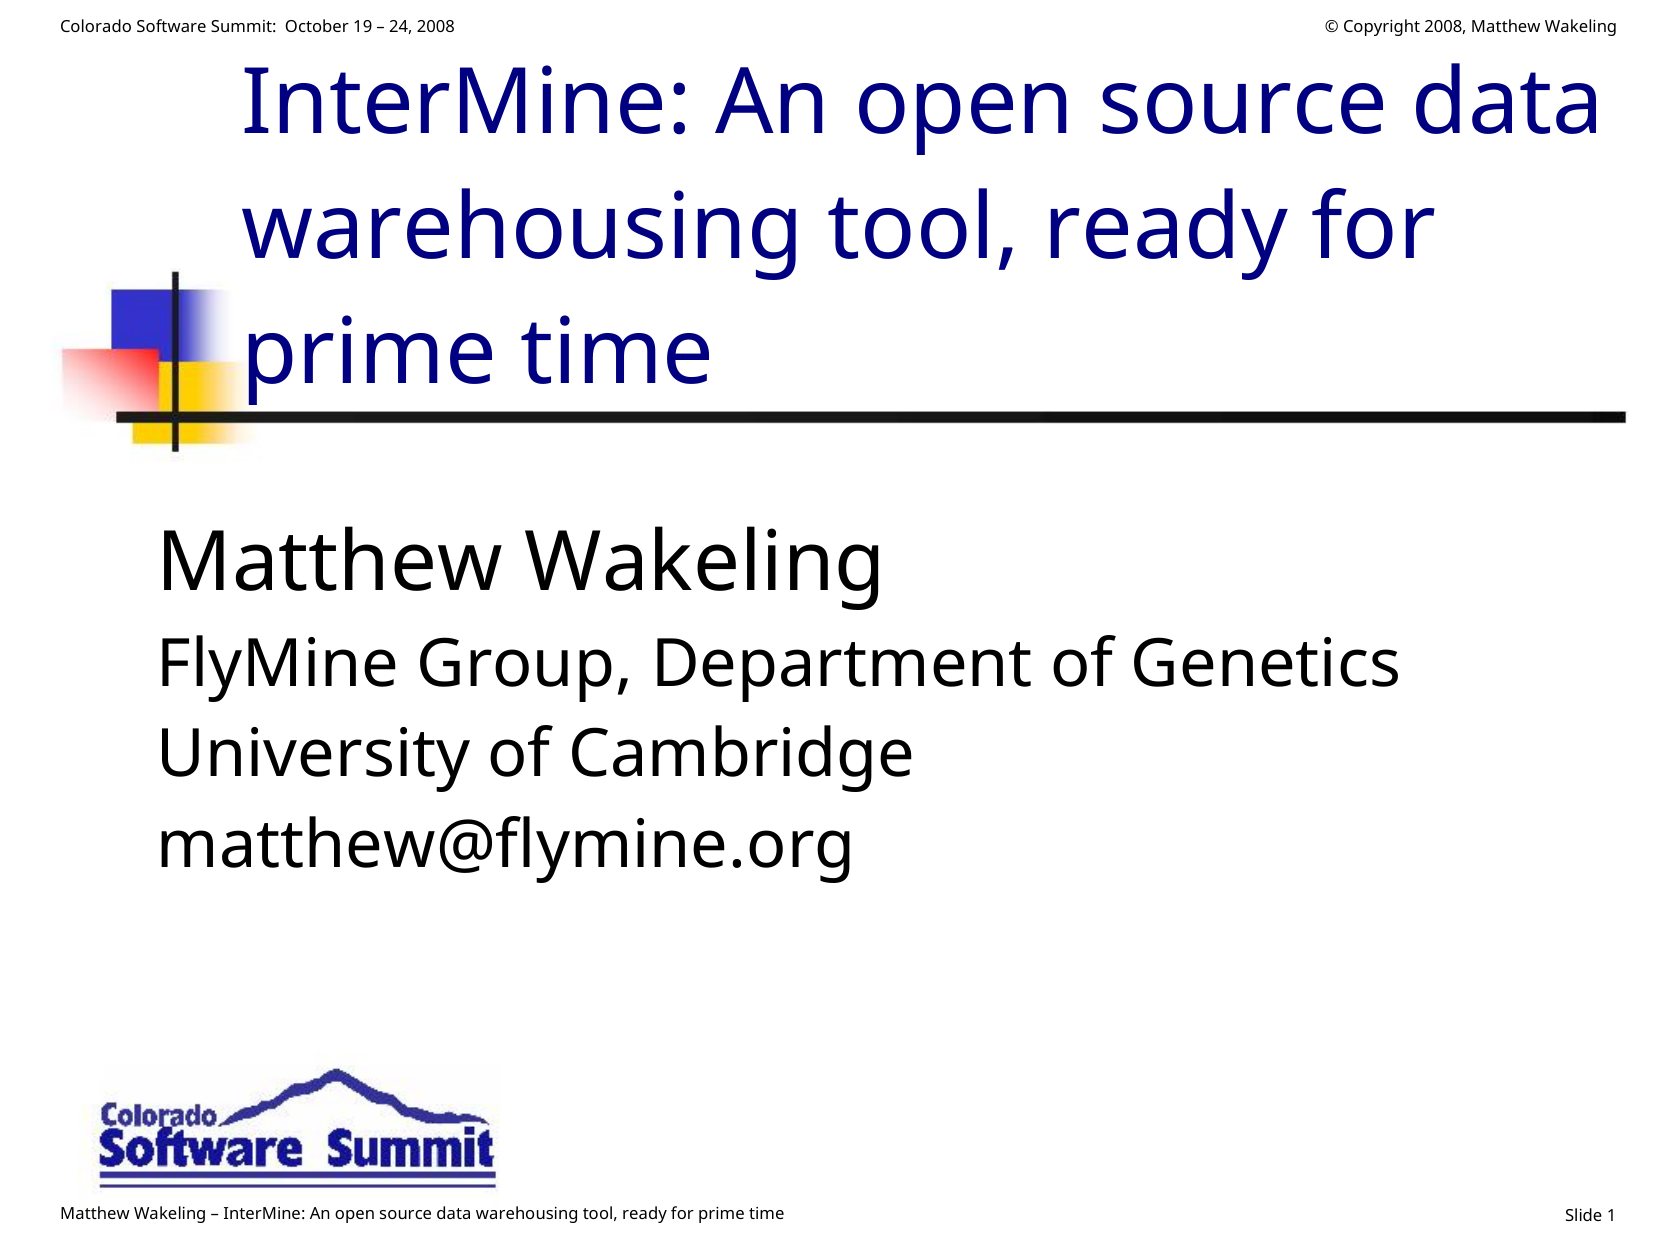

# InterMine: An open source data warehousing tool, ready for prime time
Matthew Wakeling
FlyMine Group, Department of Genetics
University of Cambridge
matthew@flymine.org